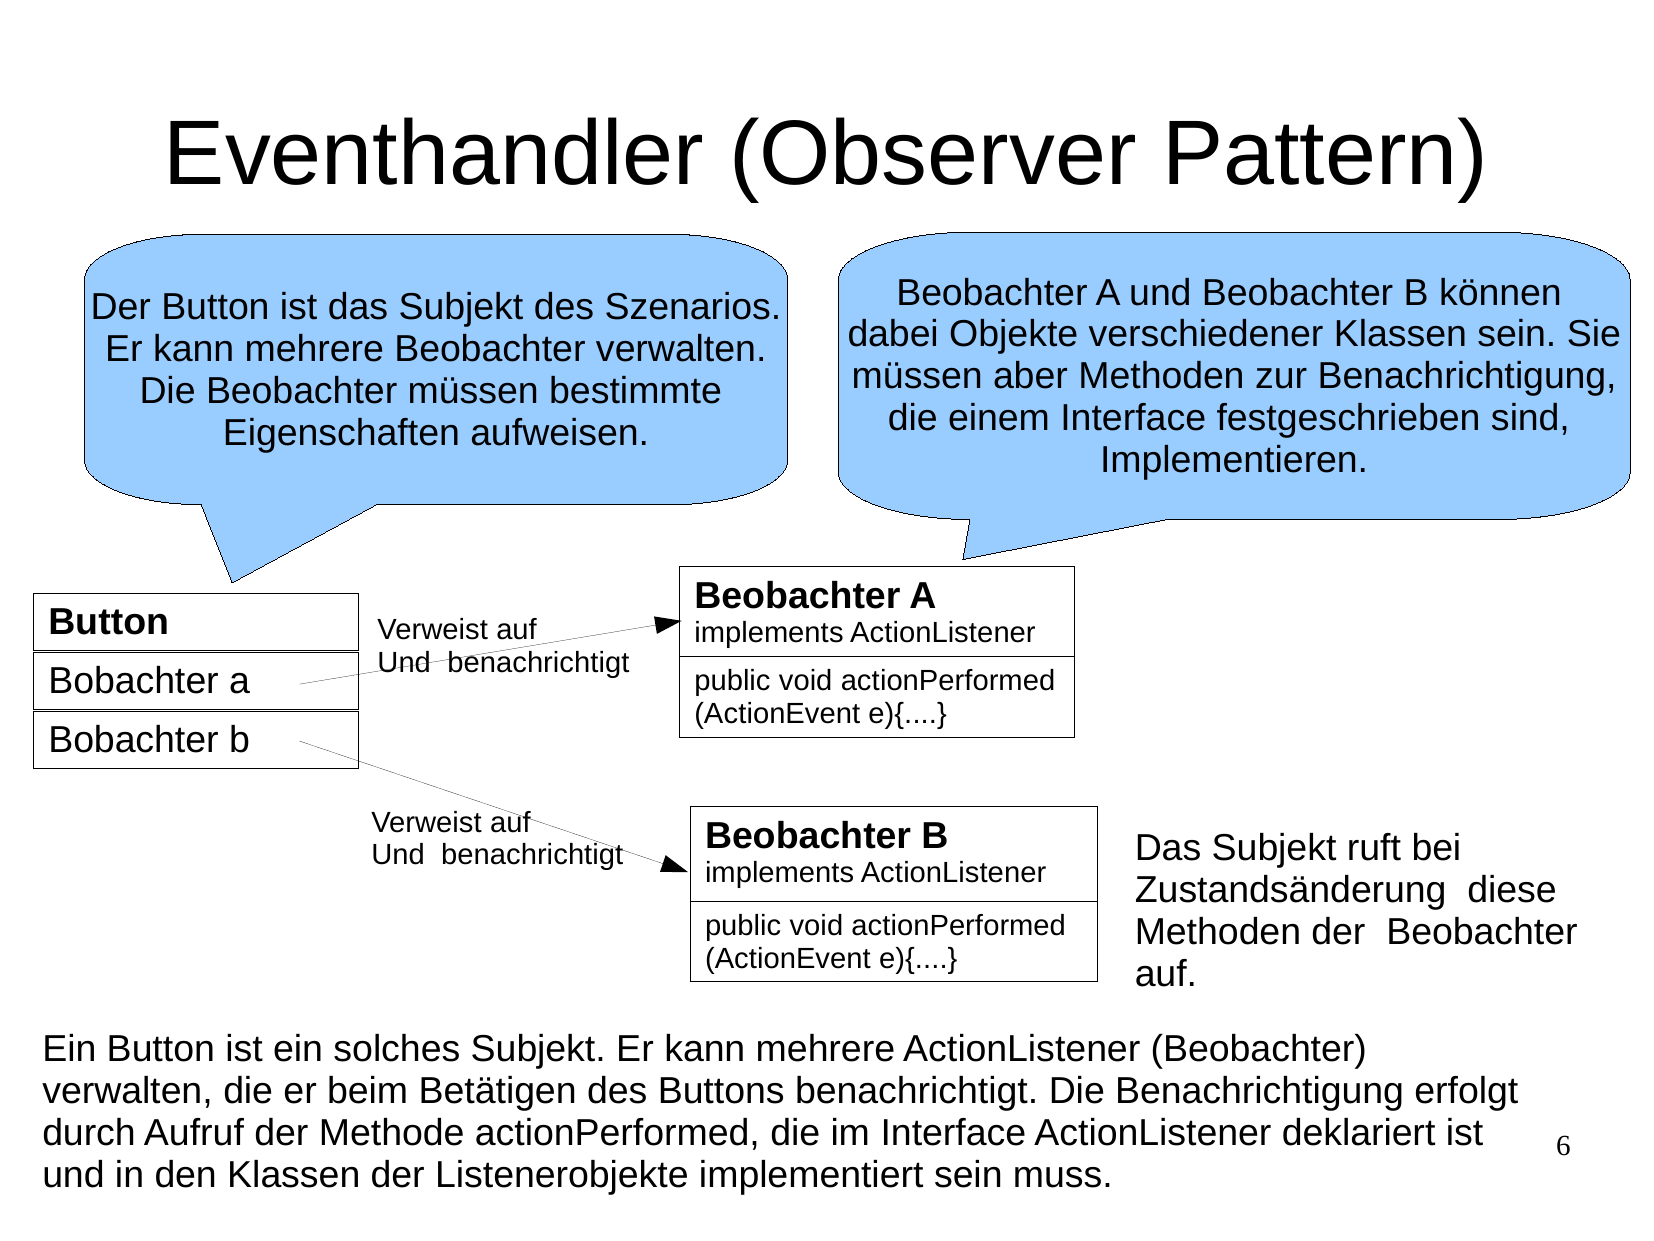

# Eventhandler (Observer Pattern)
Beobachter A und Beobachter B können
dabei Objekte verschiedener Klassen sein. Sie
müssen aber Methoden zur Benachrichtigung,
die einem Interface festgeschrieben sind,
Implementieren.
Der Button ist das Subjekt des Szenarios.
Er kann mehrere Beobachter verwalten.
Die Beobachter müssen bestimmte
Eigenschaften aufweisen.
Beobachter A
implements ActionListener
Button
Verweist auf
Und benachrichtigt
Bobachter a
public void actionPerformed (ActionEvent e){....}
Bobachter b
Verweist auf
Und benachrichtigt
Beobachter B
implements ActionListener
Das Subjekt ruft bei Zustandsänderung diese Methoden der Beobachter auf.
public void actionPerformed (ActionEvent e){....}
Ein Button ist ein solches Subjekt. Er kann mehrere ActionListener (Beobachter) verwalten, die er beim Betätigen des Buttons benachrichtigt. Die Benachrichtigung erfolgt durch Aufruf der Methode actionPerformed, die im Interface ActionListener deklariert ist und in den Klassen der Listenerobjekte implementiert sein muss.
6